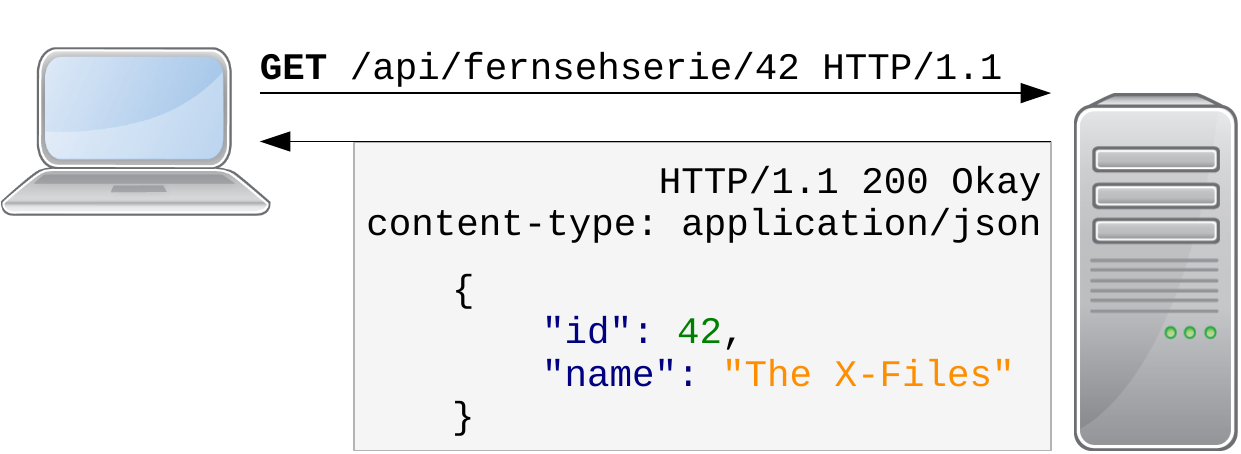

Webservice
GET /api/fernsehserie/42 HTTP/1.1
HTTP/1.1 200 Okay
content-type: application/json
{
 "id": 42,
 "name": "The X-Files"
}